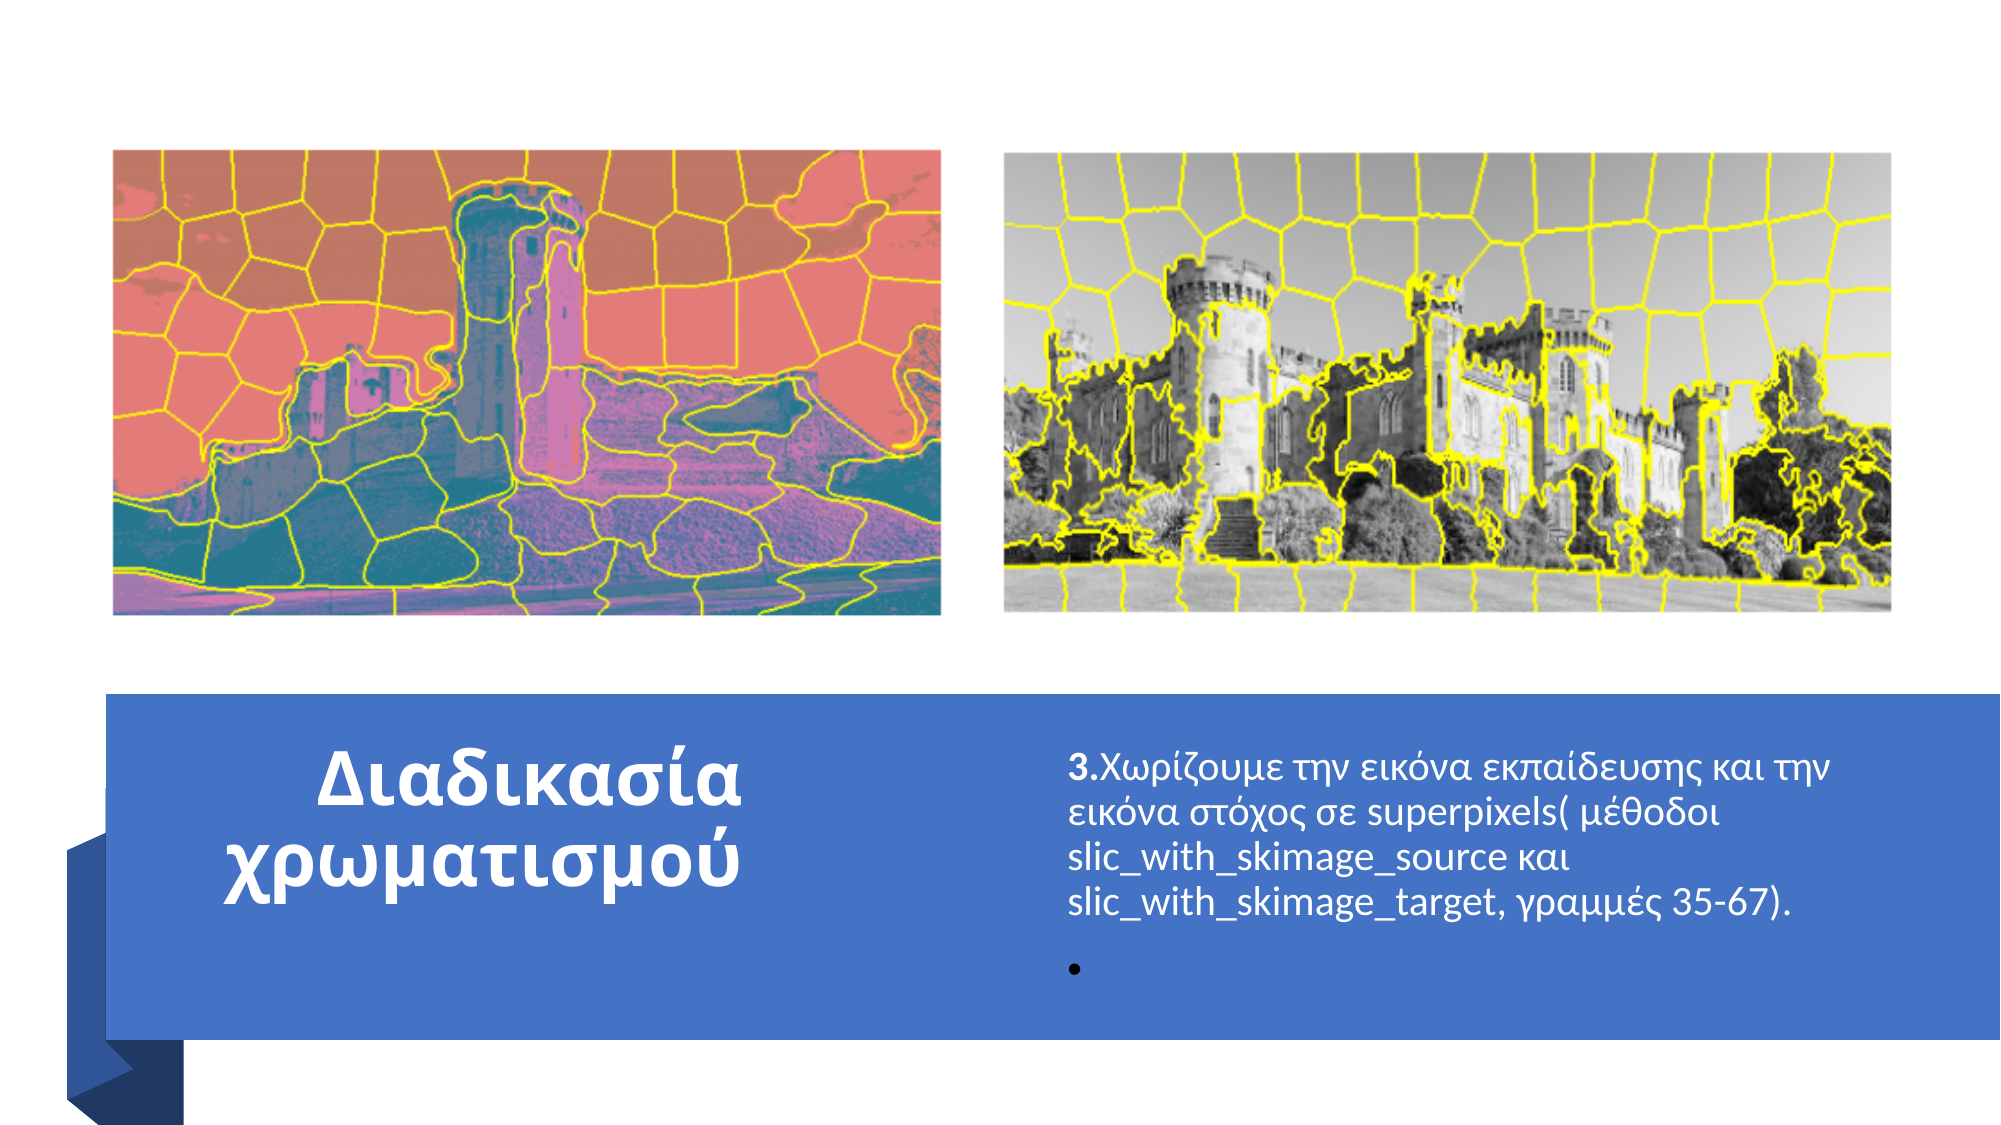

# Διαδικασία χρωματισμού
3.Χωρίζουμε την εικόνα εκπαίδευσης και την εικόνα στόχος σε superpixels( μέθοδοι slic_with_skimage_source και slic_with_skimage_target, γραμμές 35-67).